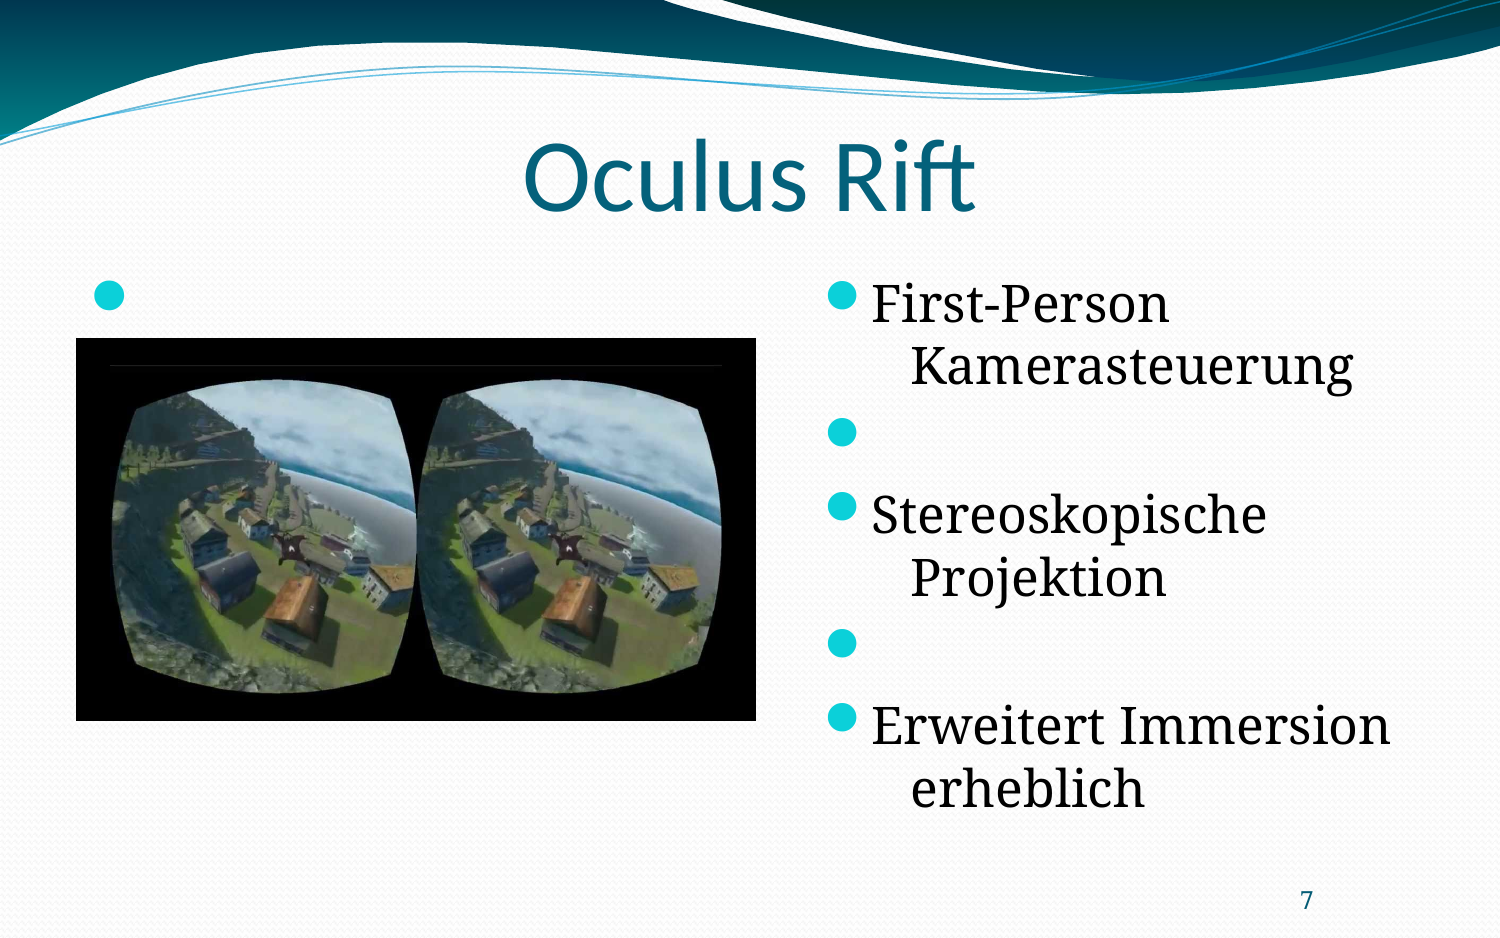

# Oculus Rift
First-Person Kamerasteuerung
Stereoskopische Projektion
Erweitert Immersion erheblich